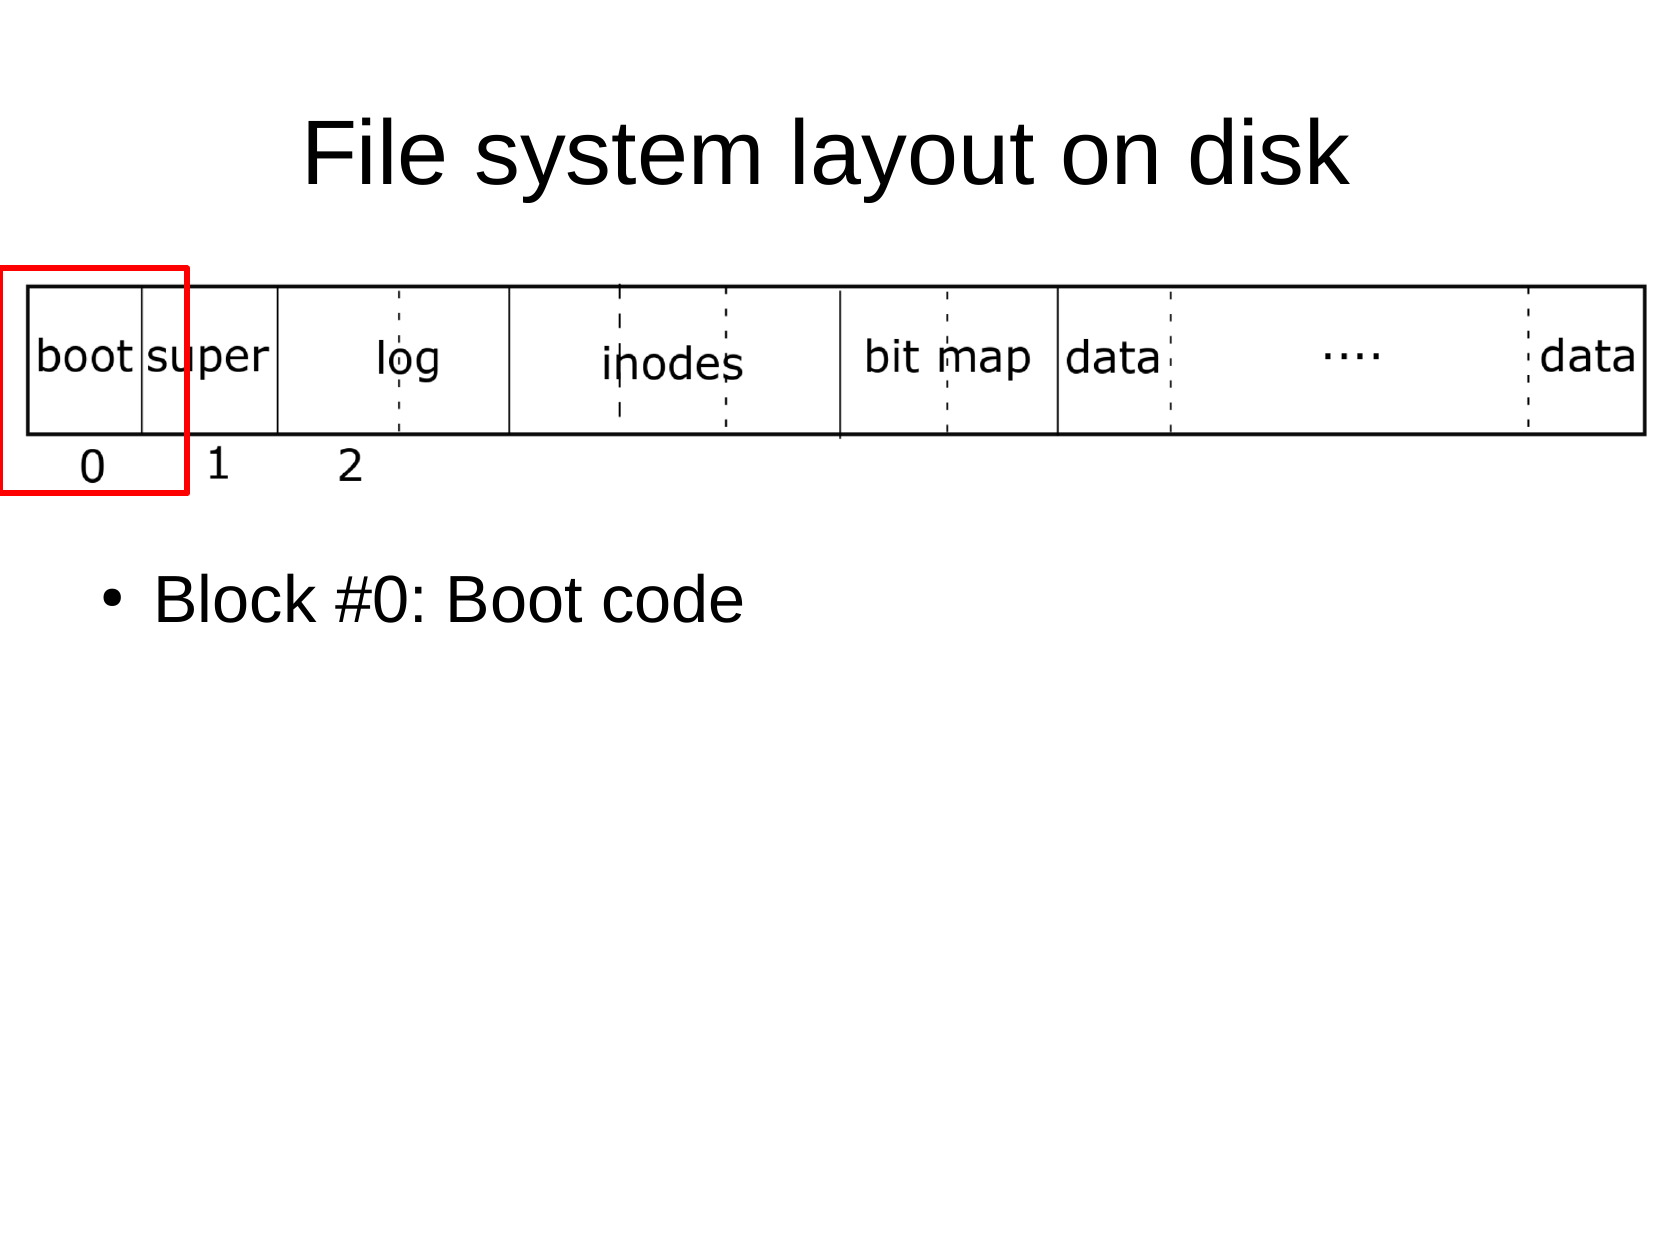

# File system layout on disk
Block #0: Boot code